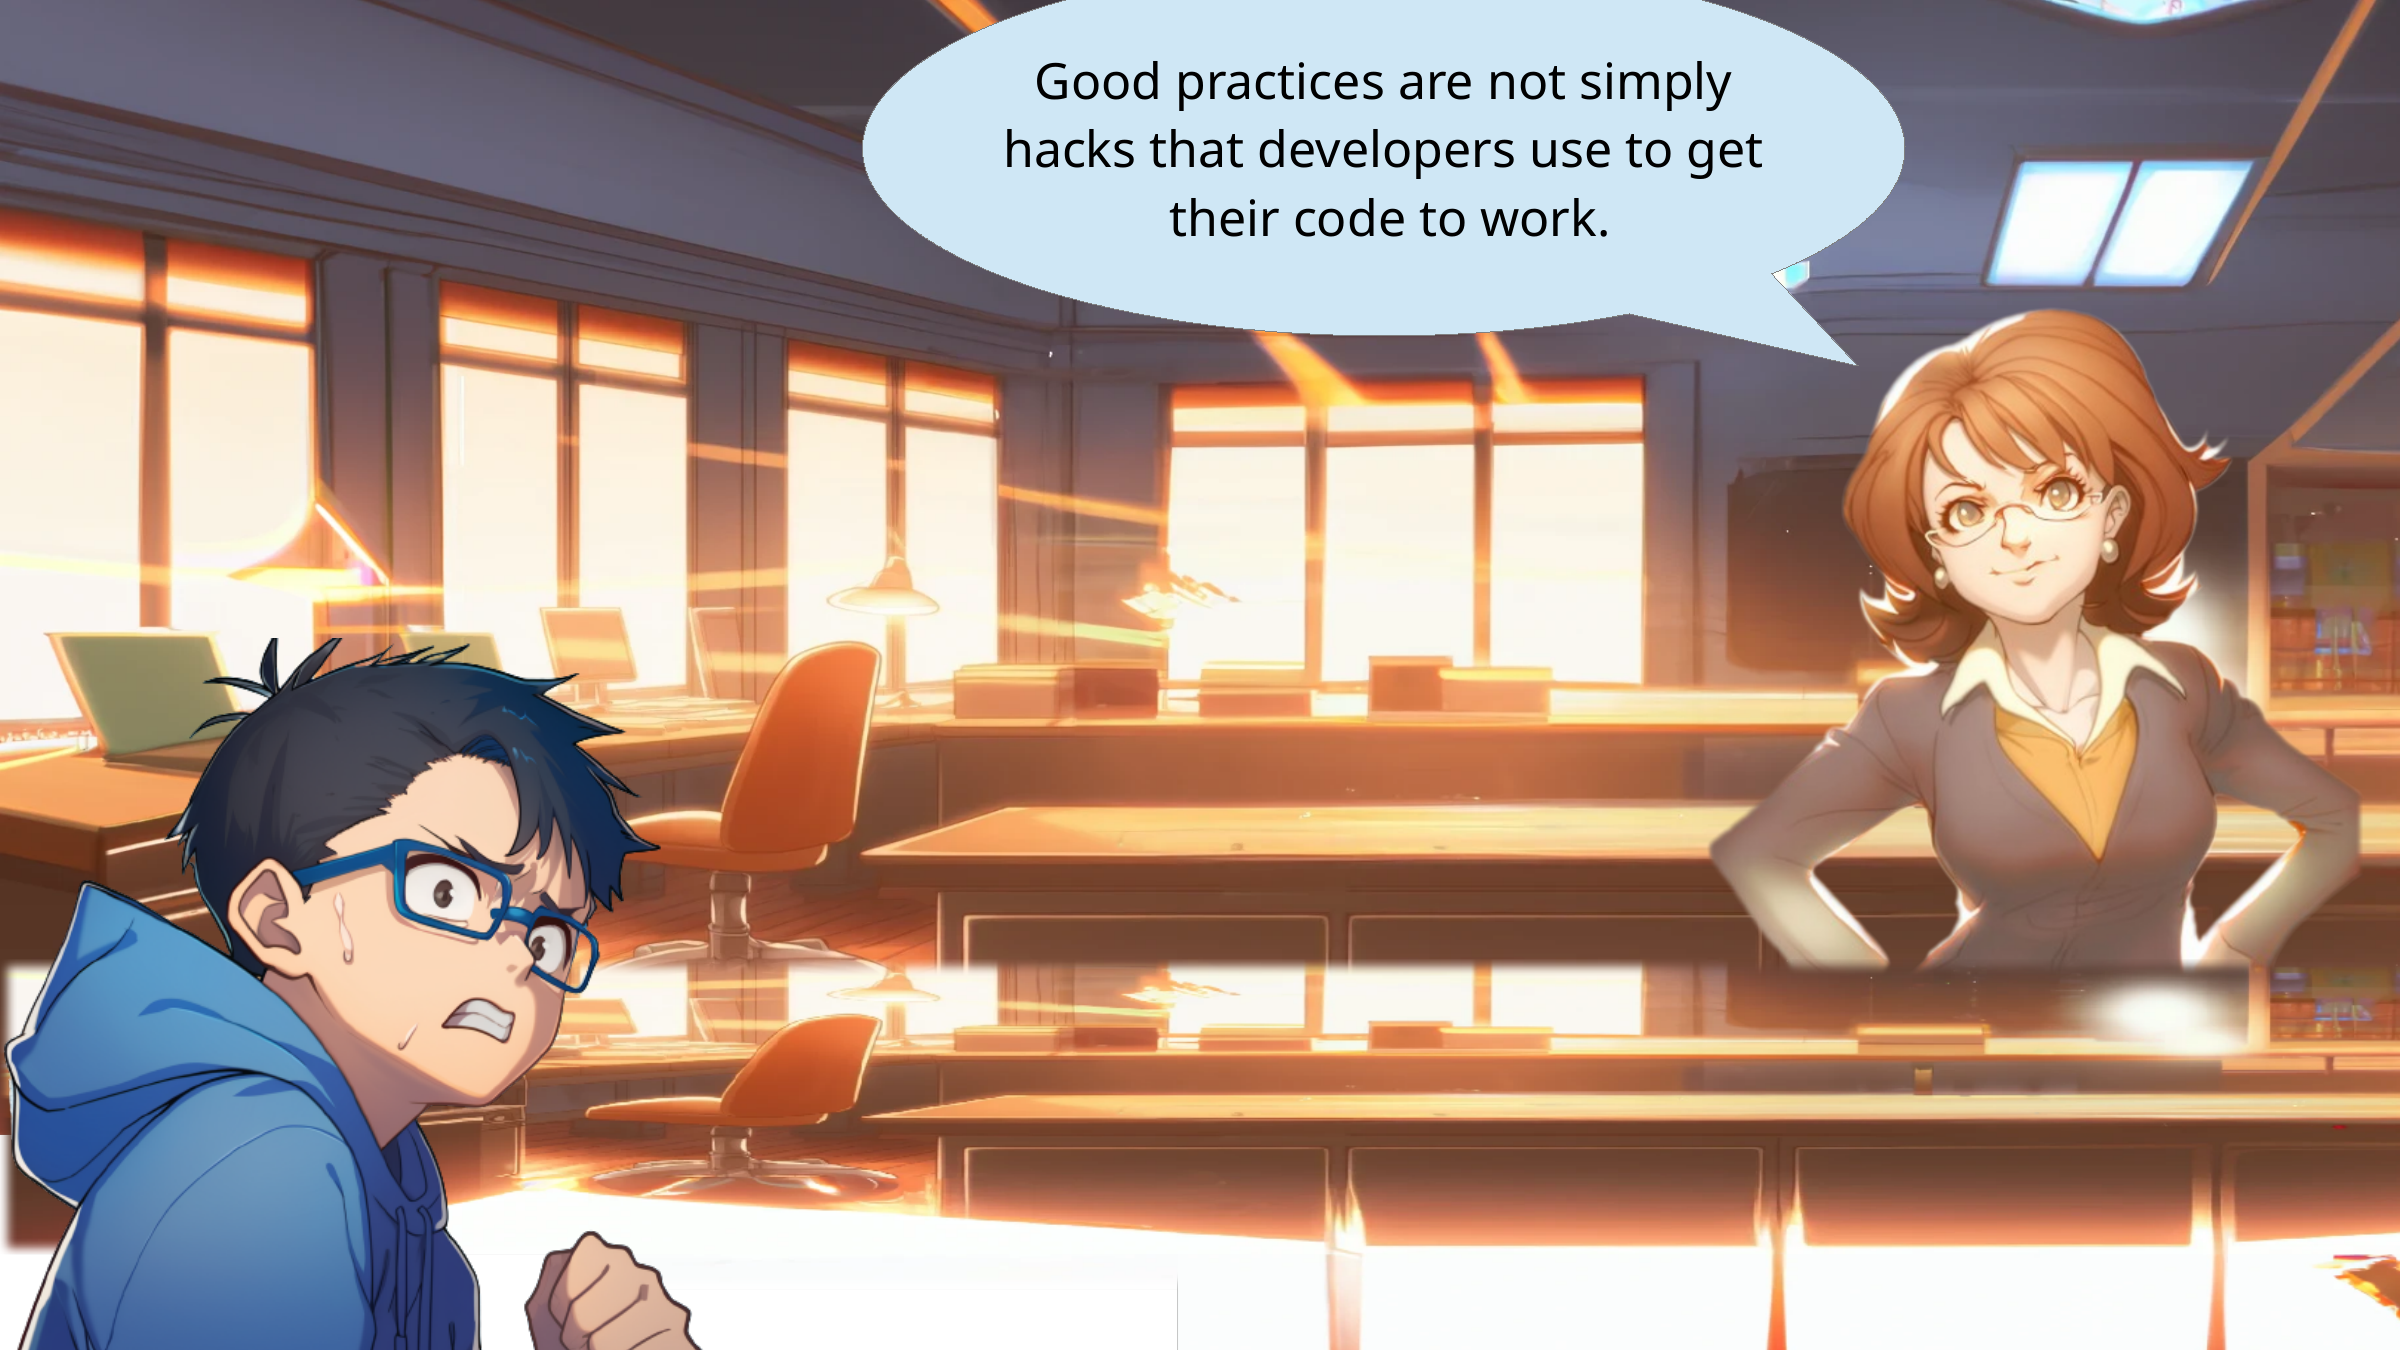

Good practices are not simply
hacks that developers use to get
 their code to work.